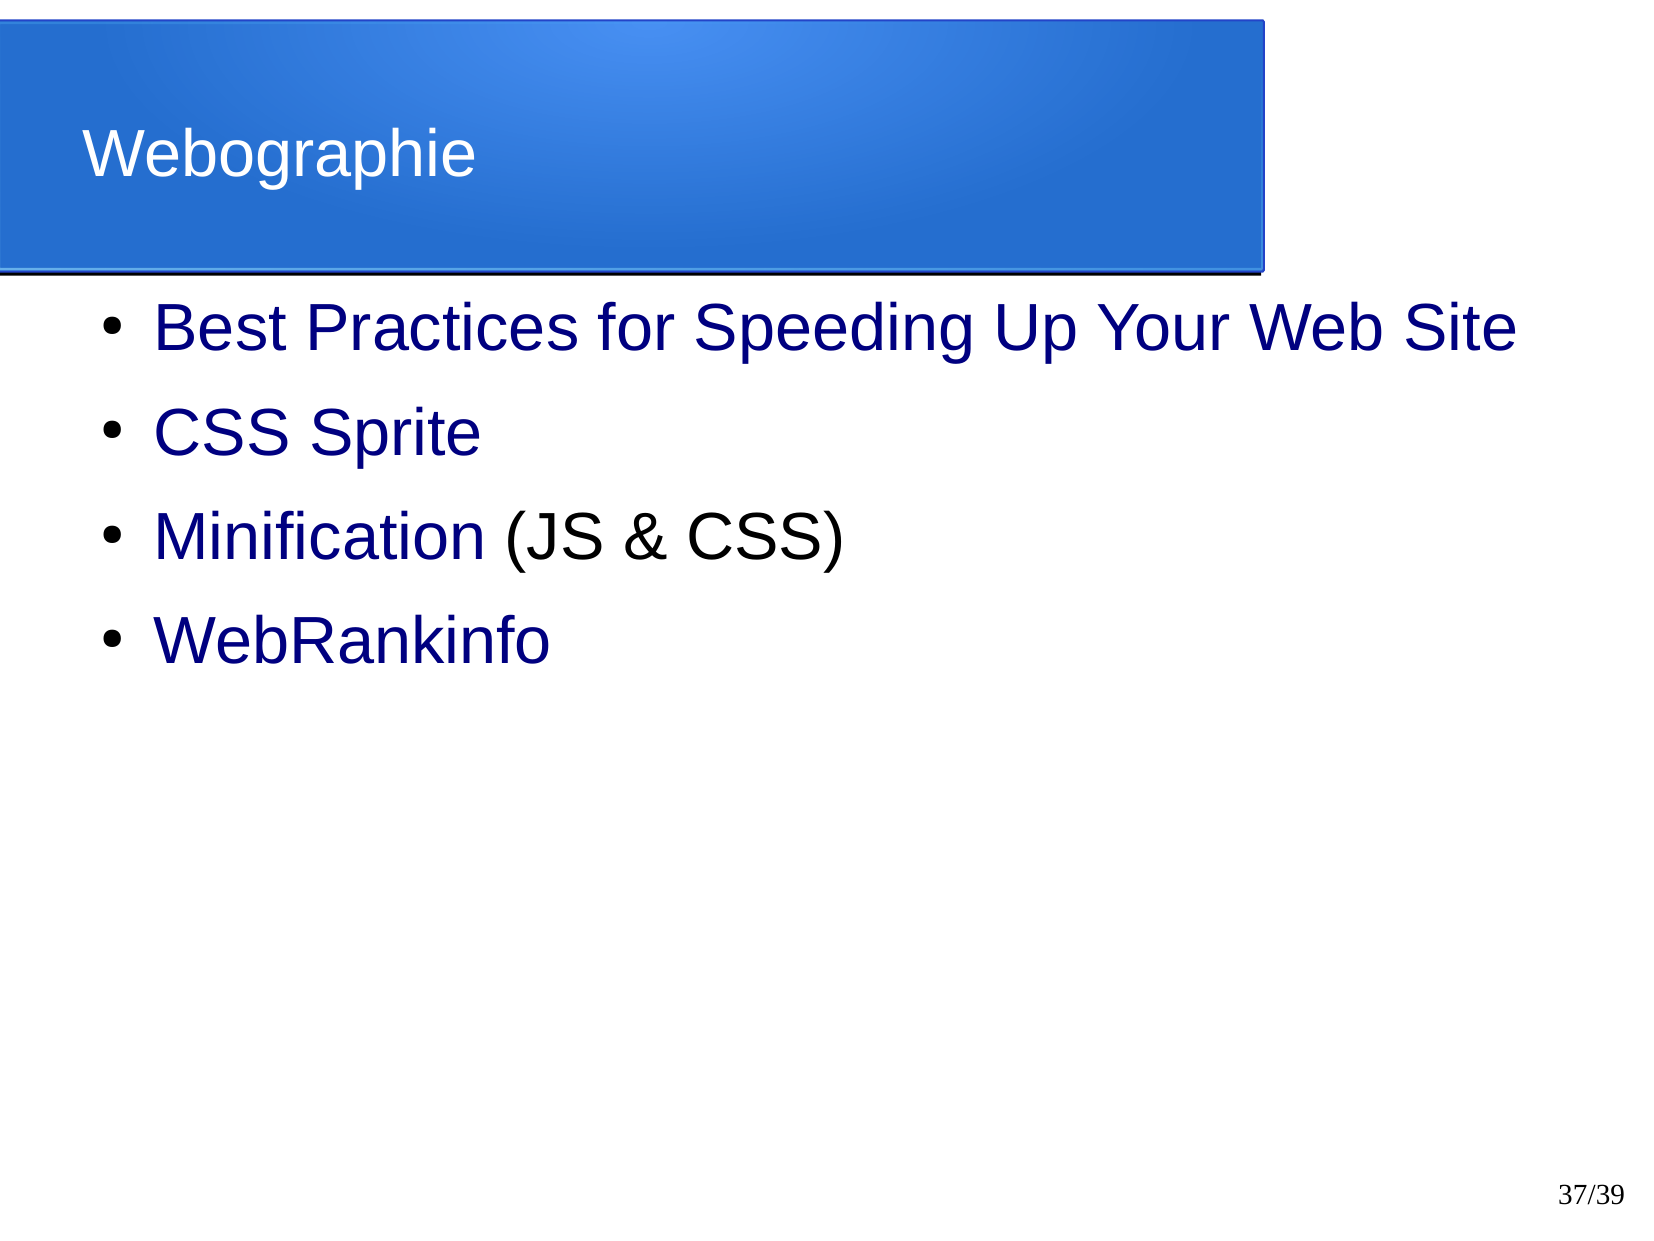

# Webographie
Best Practices for Speeding Up Your Web Site
CSS Sprite
Minification (JS & CSS)
WebRankinfo